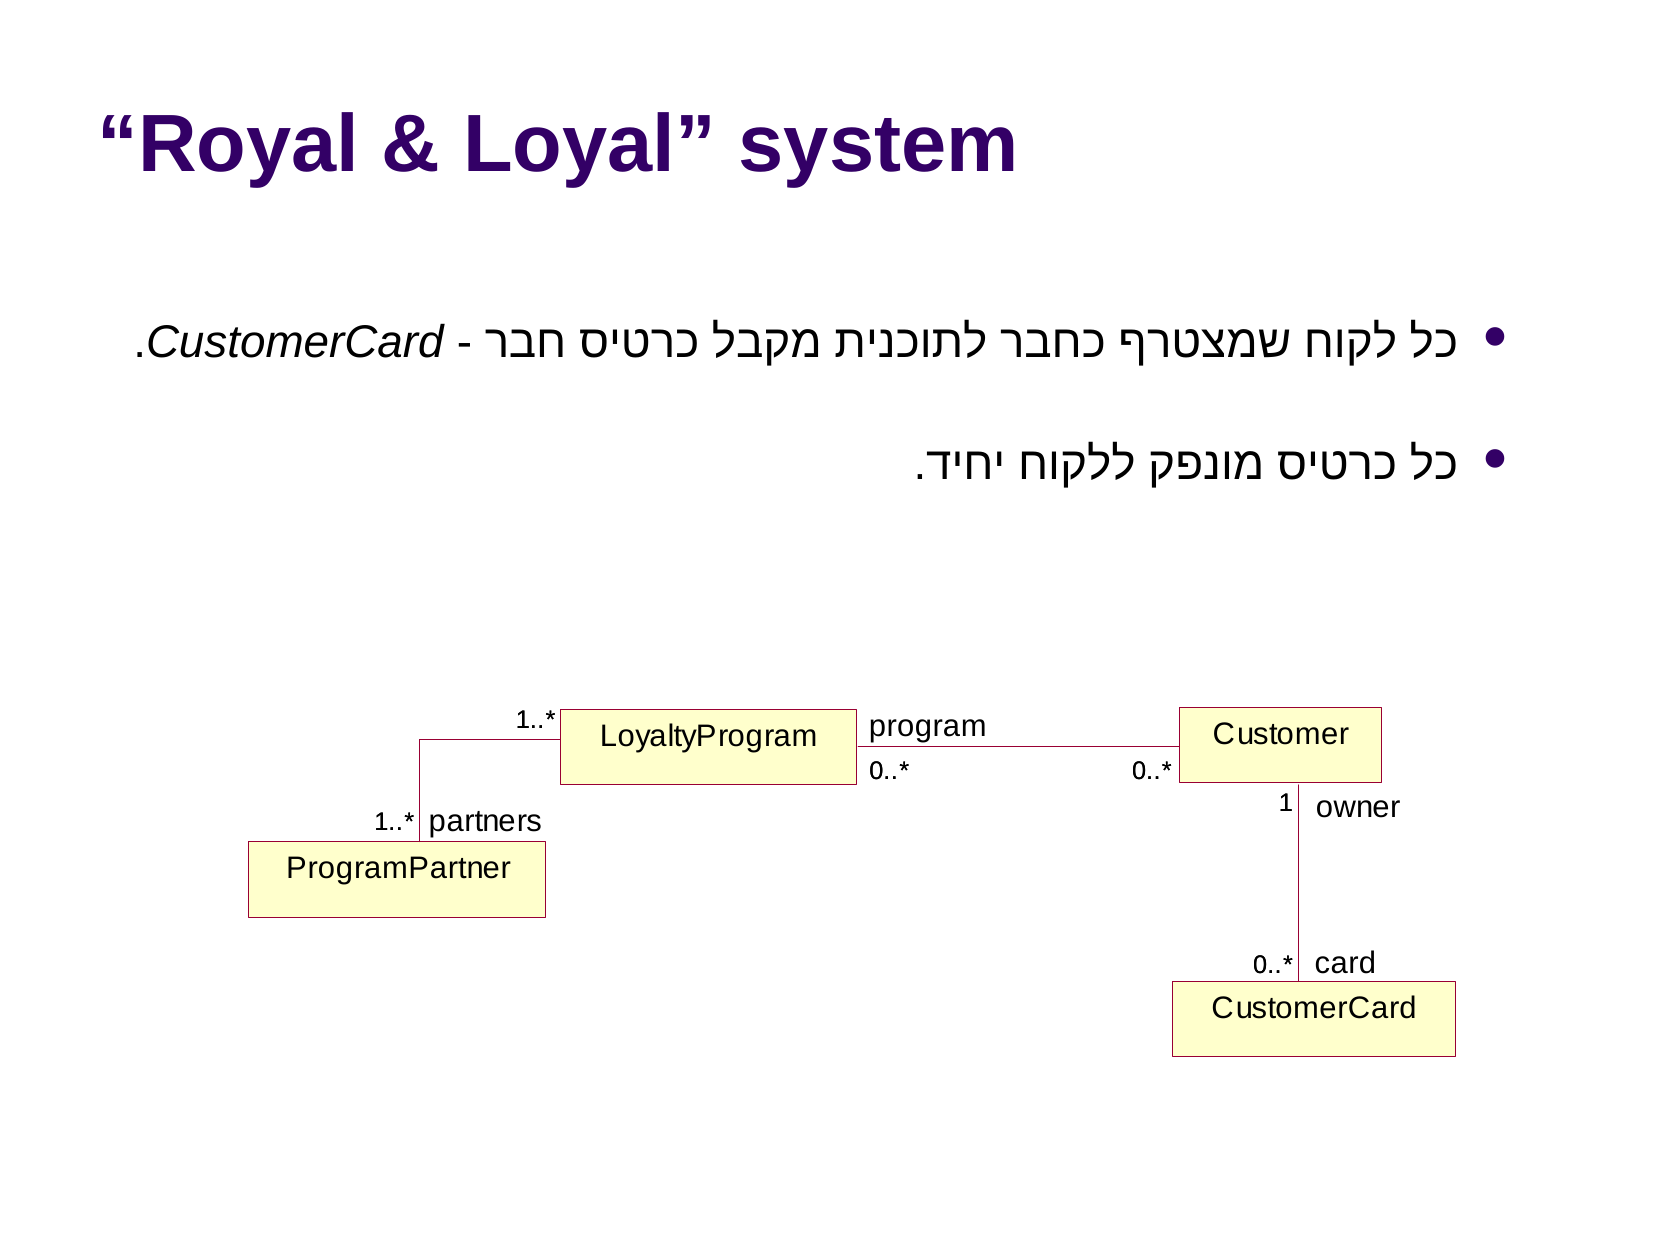

# “Royal & Loyal” system
כל לקוח שמצטרף כחבר לתוכנית מקבל כרטיס חבר - CustomerCard.
כל כרטיס מונפק ללקוח יחיד.